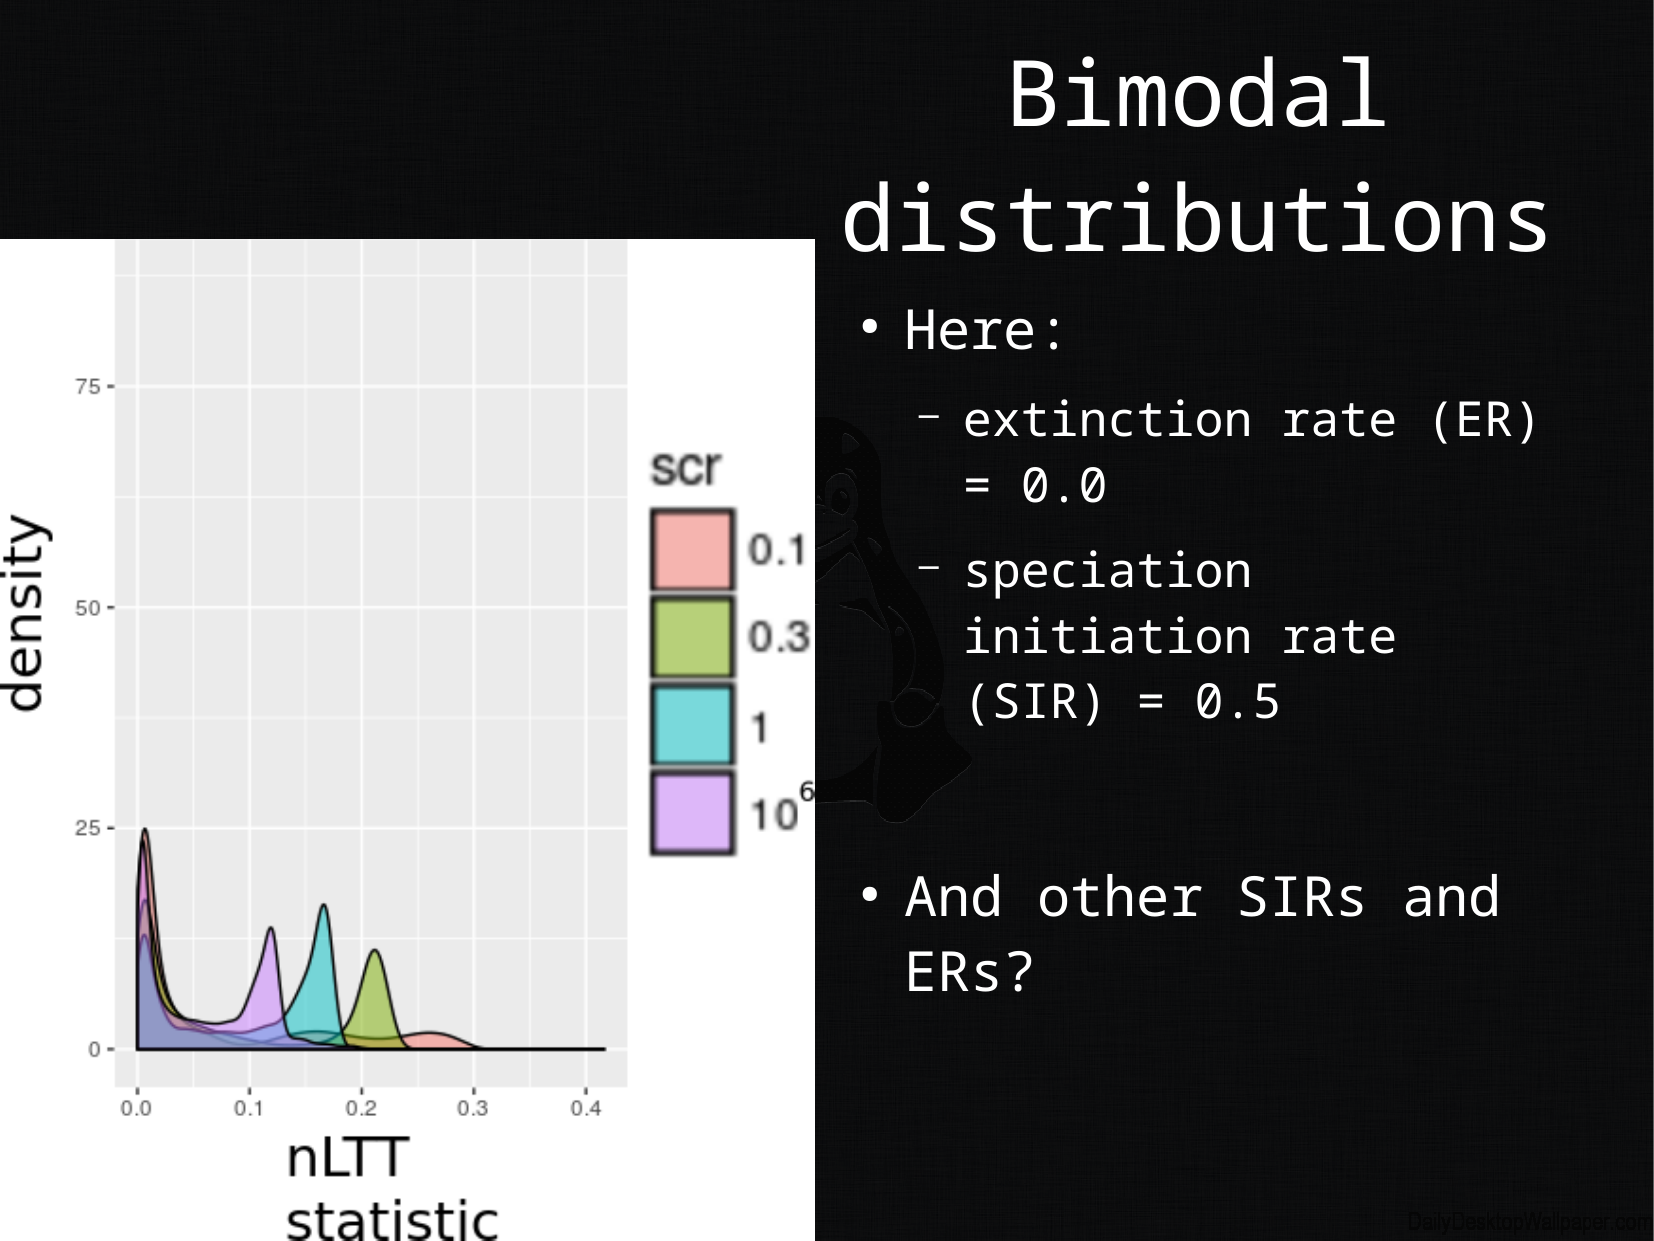

# Bimodal distributions
Here:
extinction rate (ER) = 0.0
speciation initiation rate (SIR) = 0.5
And other SIRs and ERs?